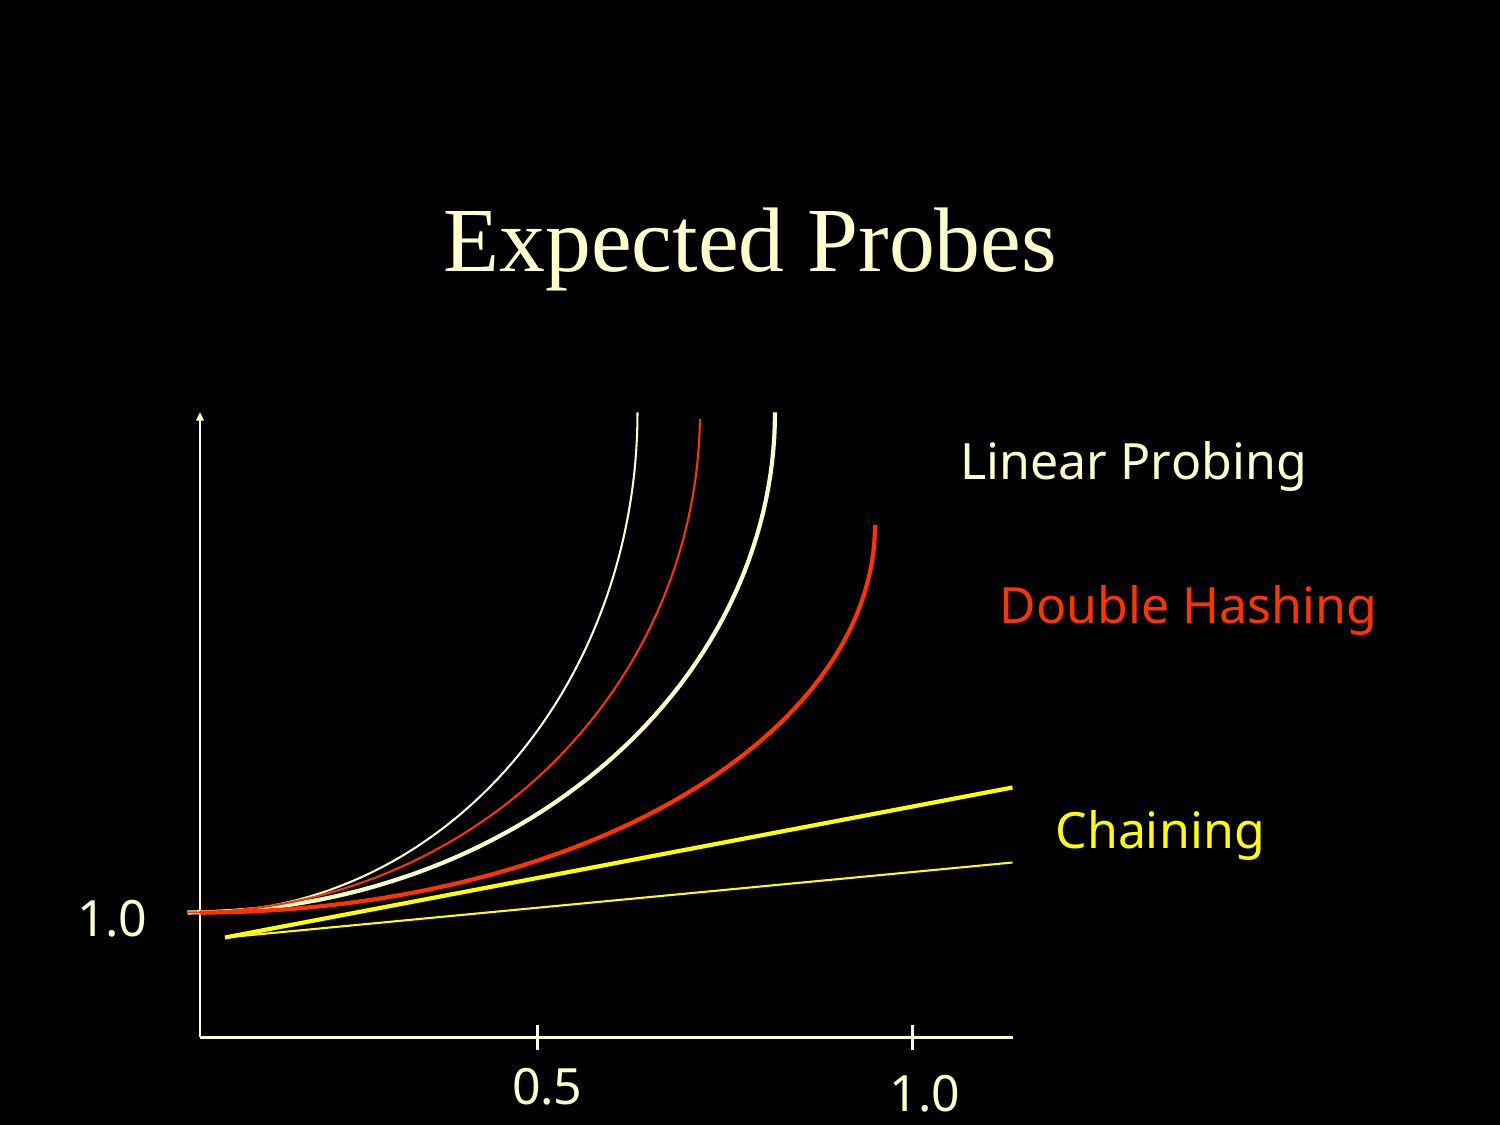

Double Hashing
Linear Probing
# Expected Probes
Chaining
1.0
0.5
1.0